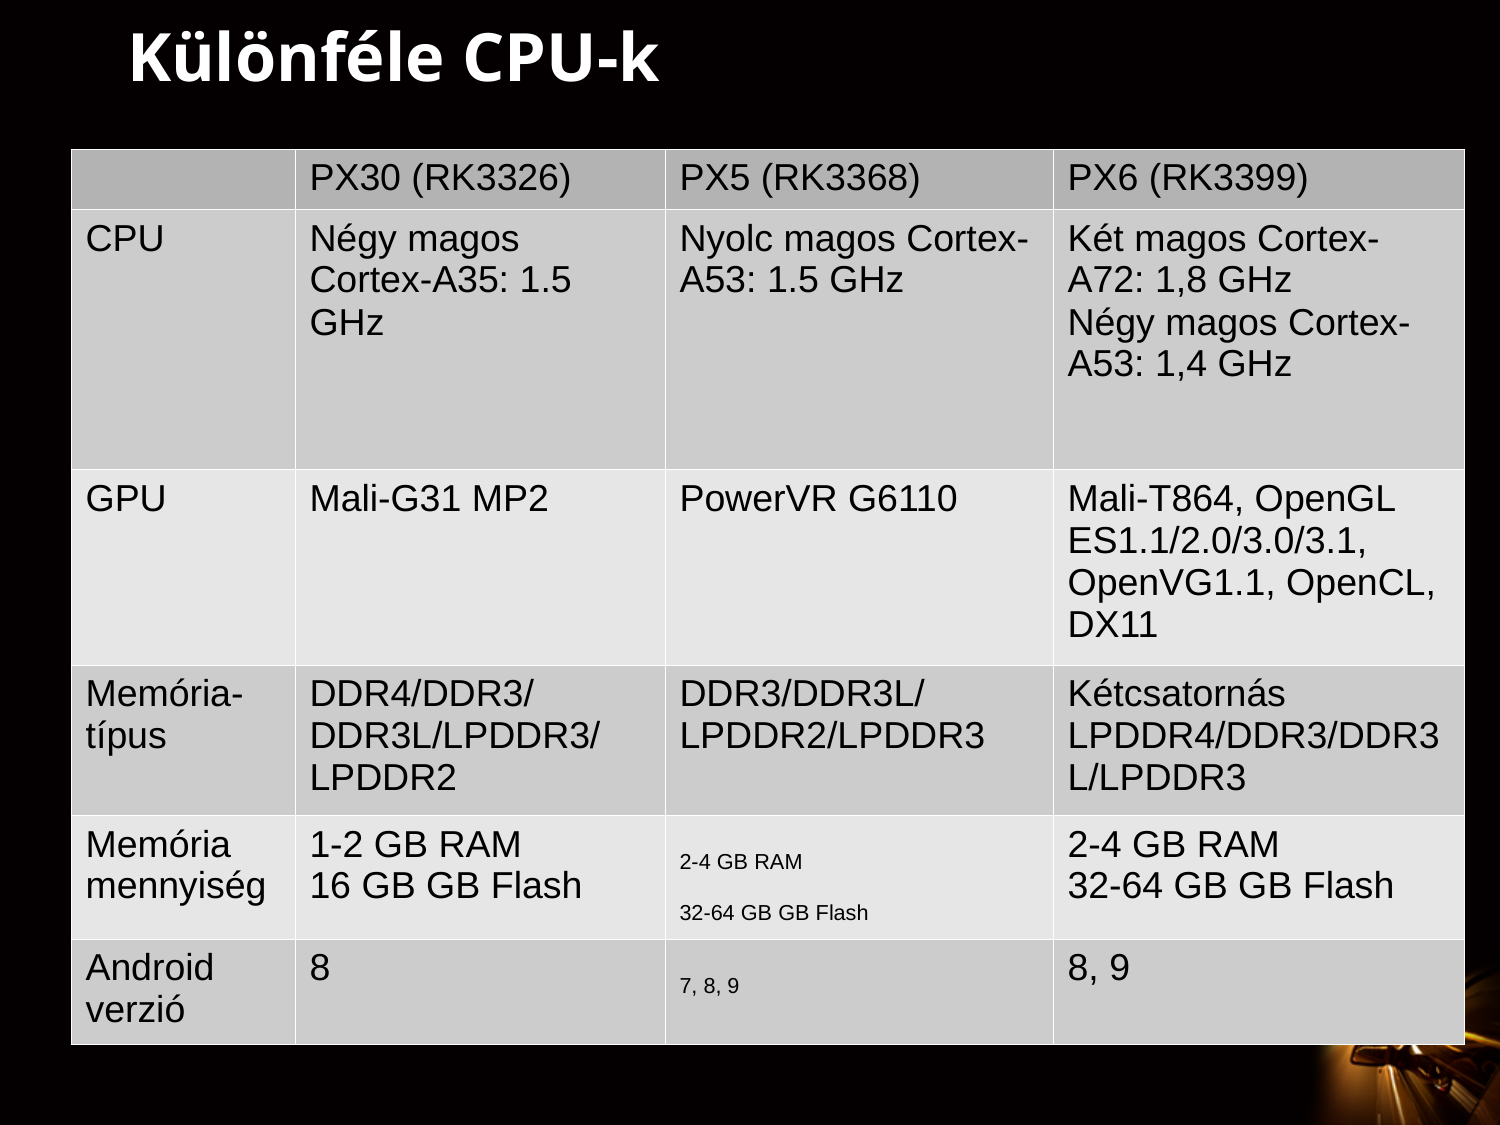

# Különféle CPU-k
| | PX30 (RK3326) | PX5 (RK3368) | PX6 (RK3399) |
| --- | --- | --- | --- |
| CPU | Négy magos Cortex-A35: 1.5 GHz | Nyolc magos Cortex-A53: 1.5 GHz | Két magos Cortex-A72: 1,8 GHz Négy magos Cortex-A53: 1,4 GHz |
| GPU | Mali-G31 MP2 | PowerVR G6110 | Mali-T864, OpenGL ES1.1/2.0/3.0/3.1, OpenVG1.1, OpenCL, DX11 |
| Memória-típus | DDR4/DDR3/DDR3L/LPDDR3/LPDDR2 | DDR3/DDR3L/LPDDR2/LPDDR3 | Kétcsatornás LPDDR4/DDR3/DDR3L/LPDDR3 |
| Memória mennyiség | 1-2 GB RAM 16 GB GB Flash | 2-4 GB RAM 32-64 GB GB Flash | 2-4 GB RAM 32-64 GB GB Flash |
| Android verzió | 8 | 7, 8, 9 | 8, 9 |